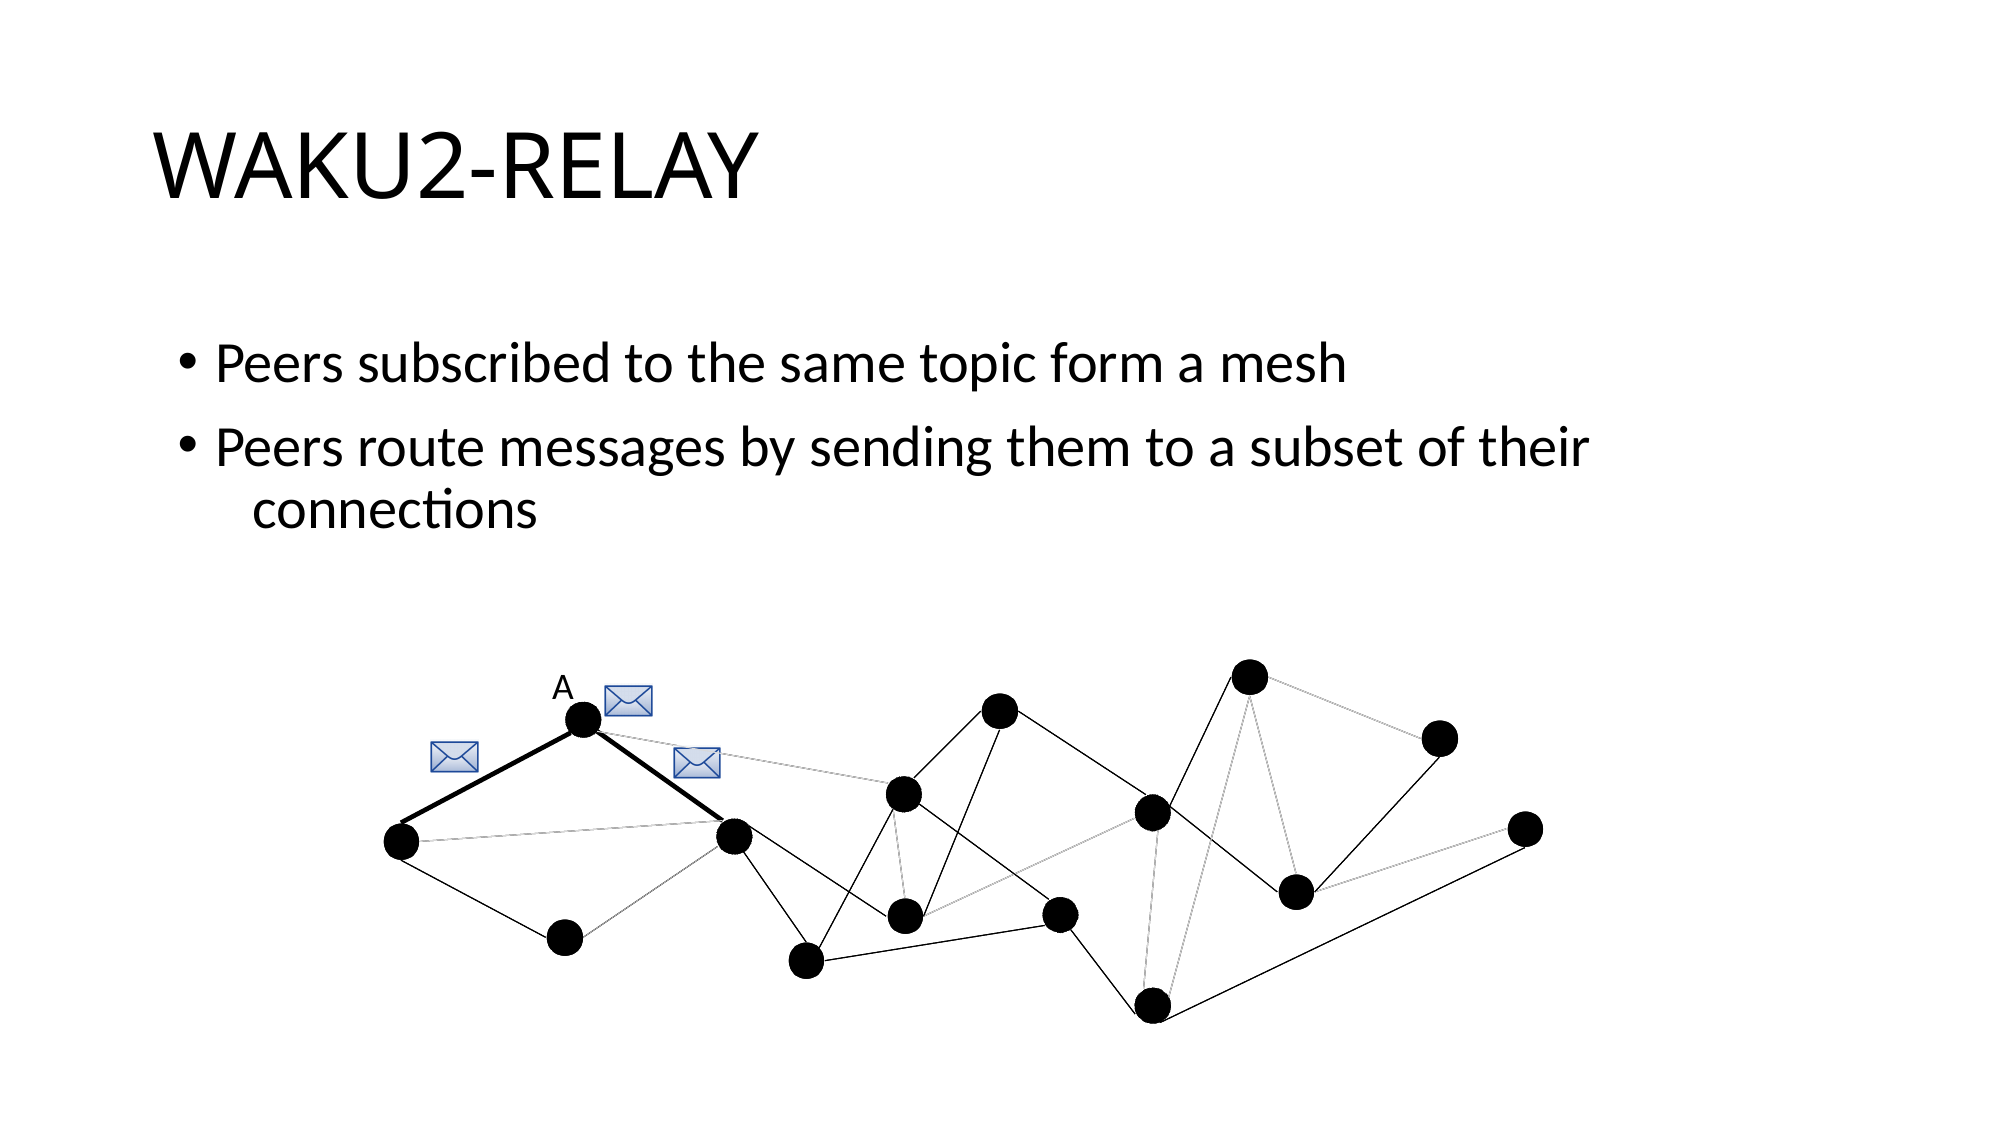

# WAKU2-RELAY
Peers subscribed to the same topic form a mesh
Peers route messages by sending them to a subset of their connections
A